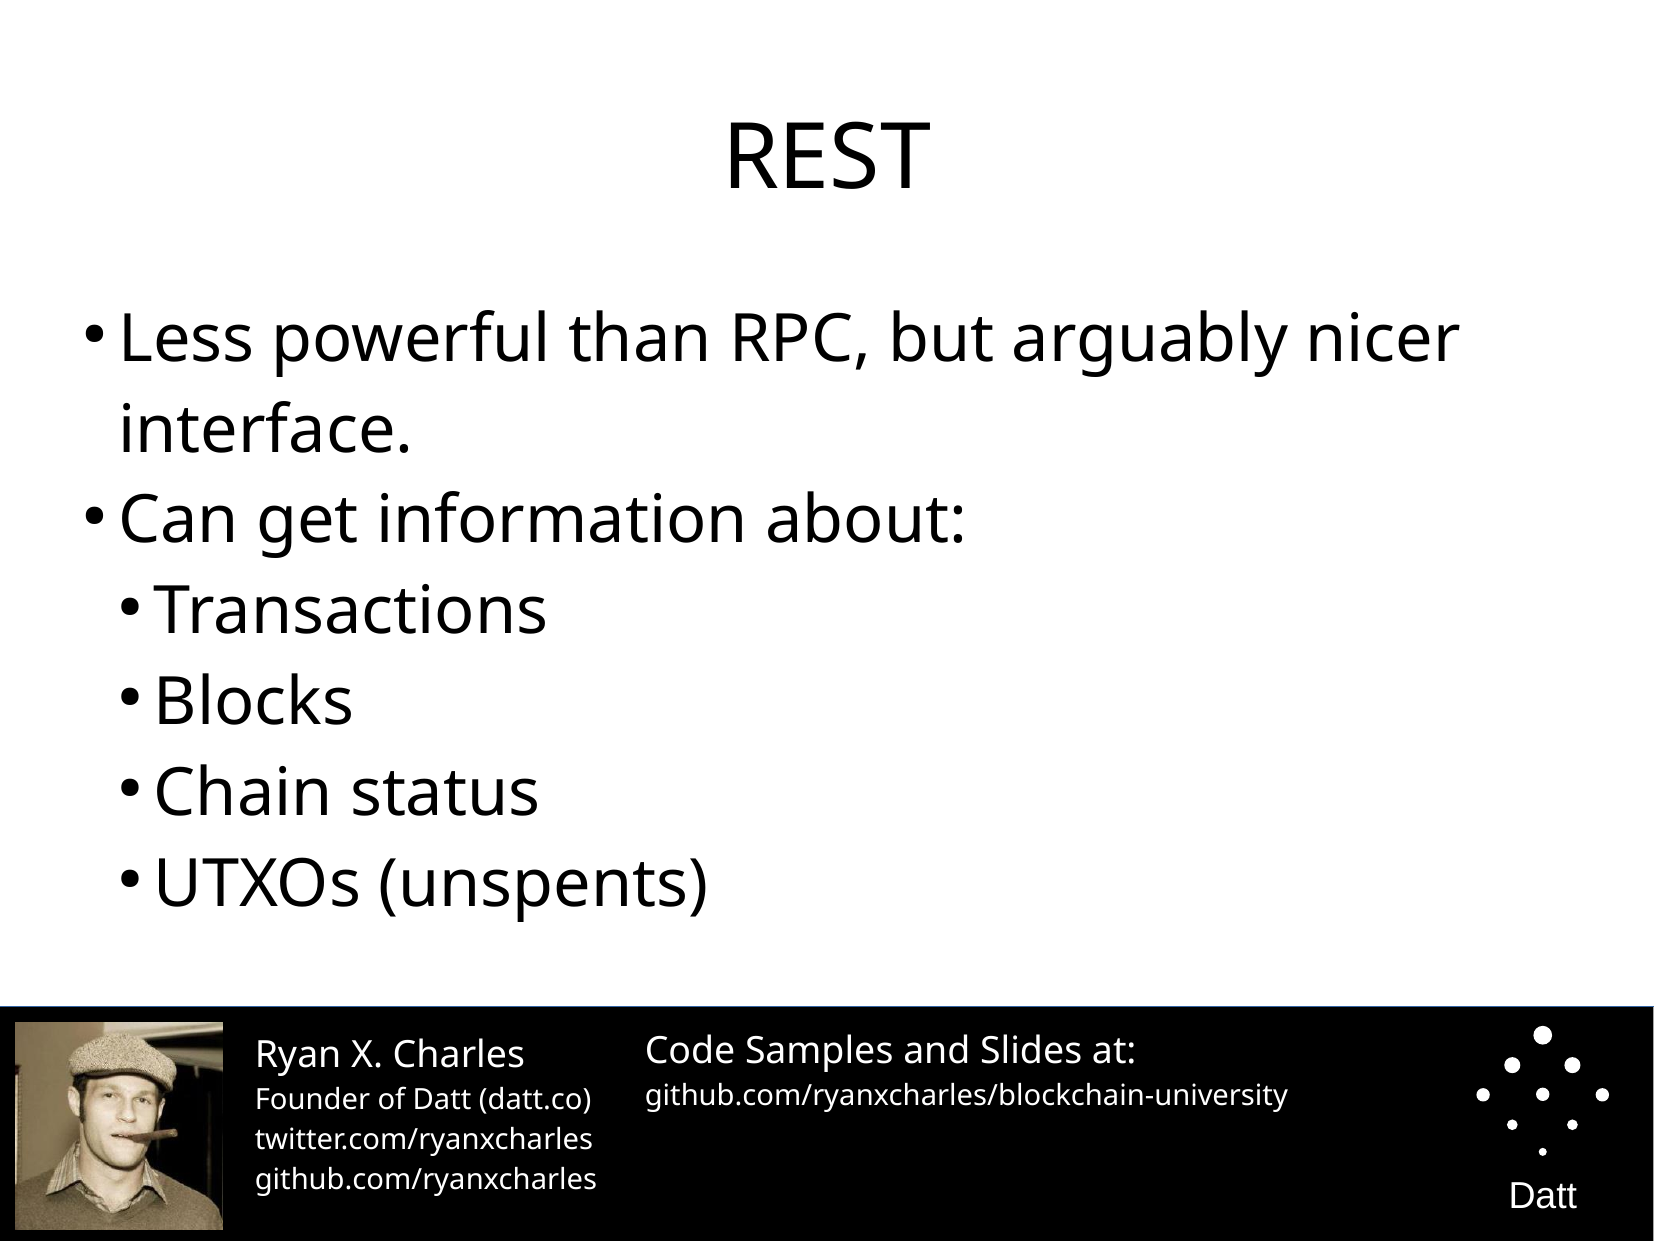

# REST
Less powerful than RPC, but arguably nicer interface.
Can get information about:
Transactions
Blocks
Chain status
UTXOs (unspents)
Code Samples and Slides at:
github.com/ryanxcharles/blockchain-university
Ryan X. Charles
Founder of Datt (datt.co)
twitter.com/ryanxcharles
github.com/ryanxcharles
Datt